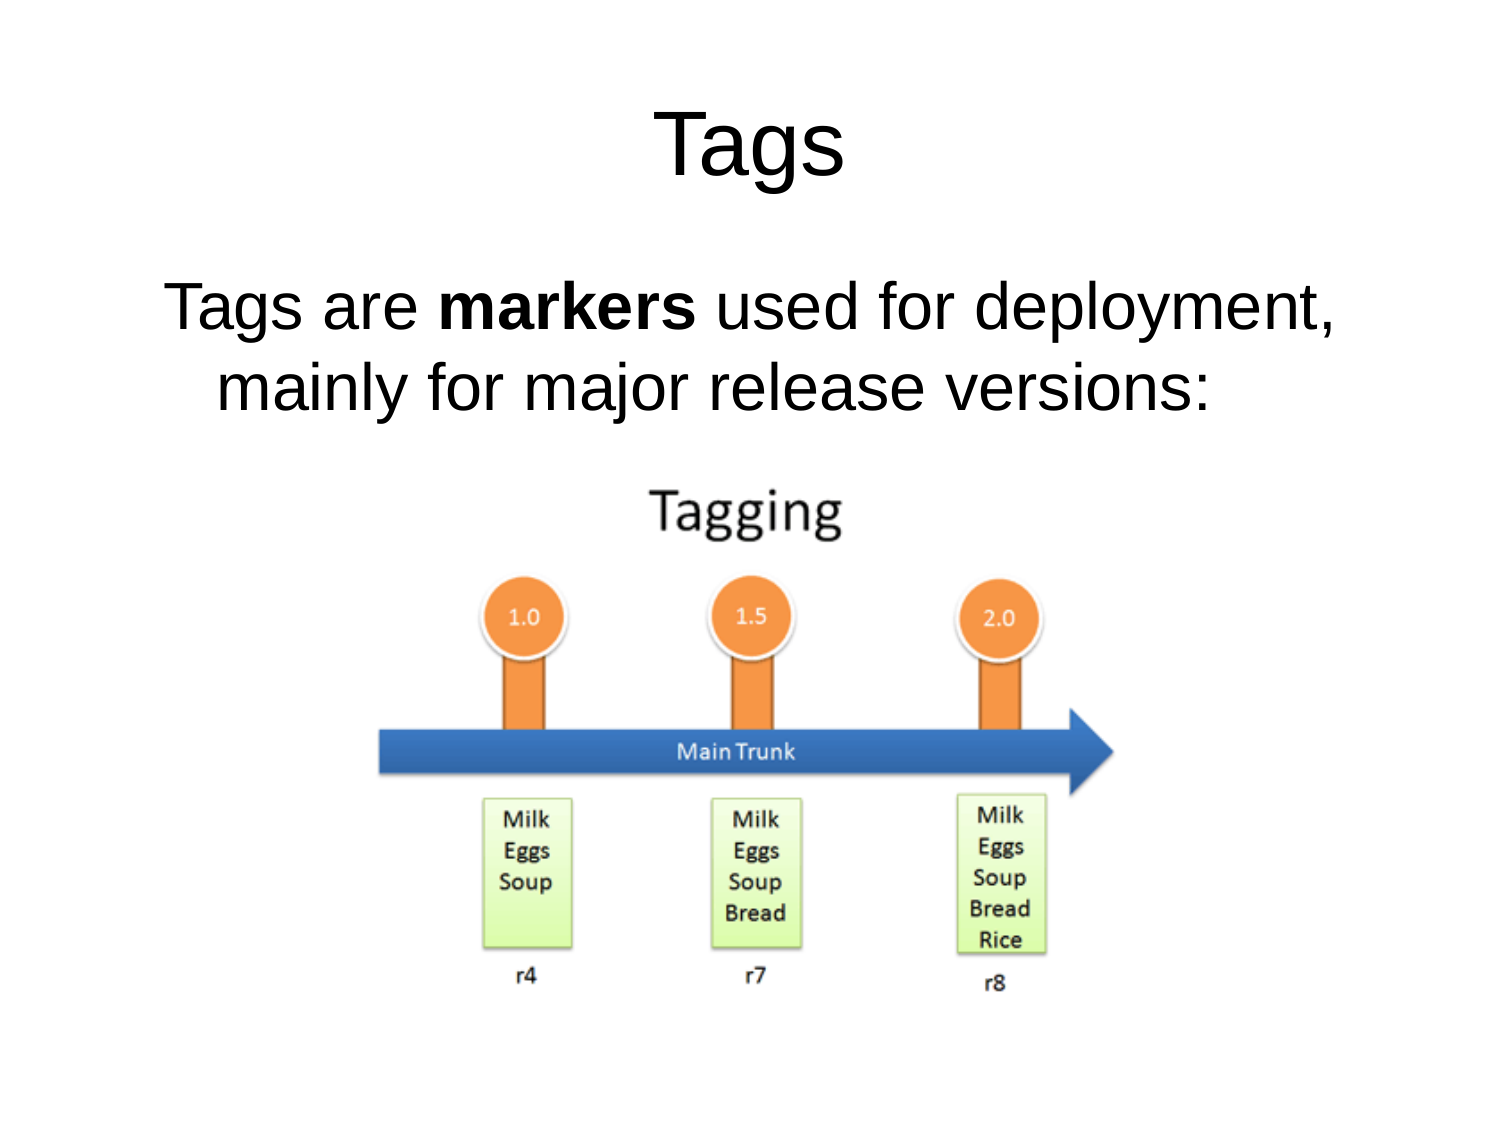

# Tags
Tags are markers used for deployment, mainly for major release versions: